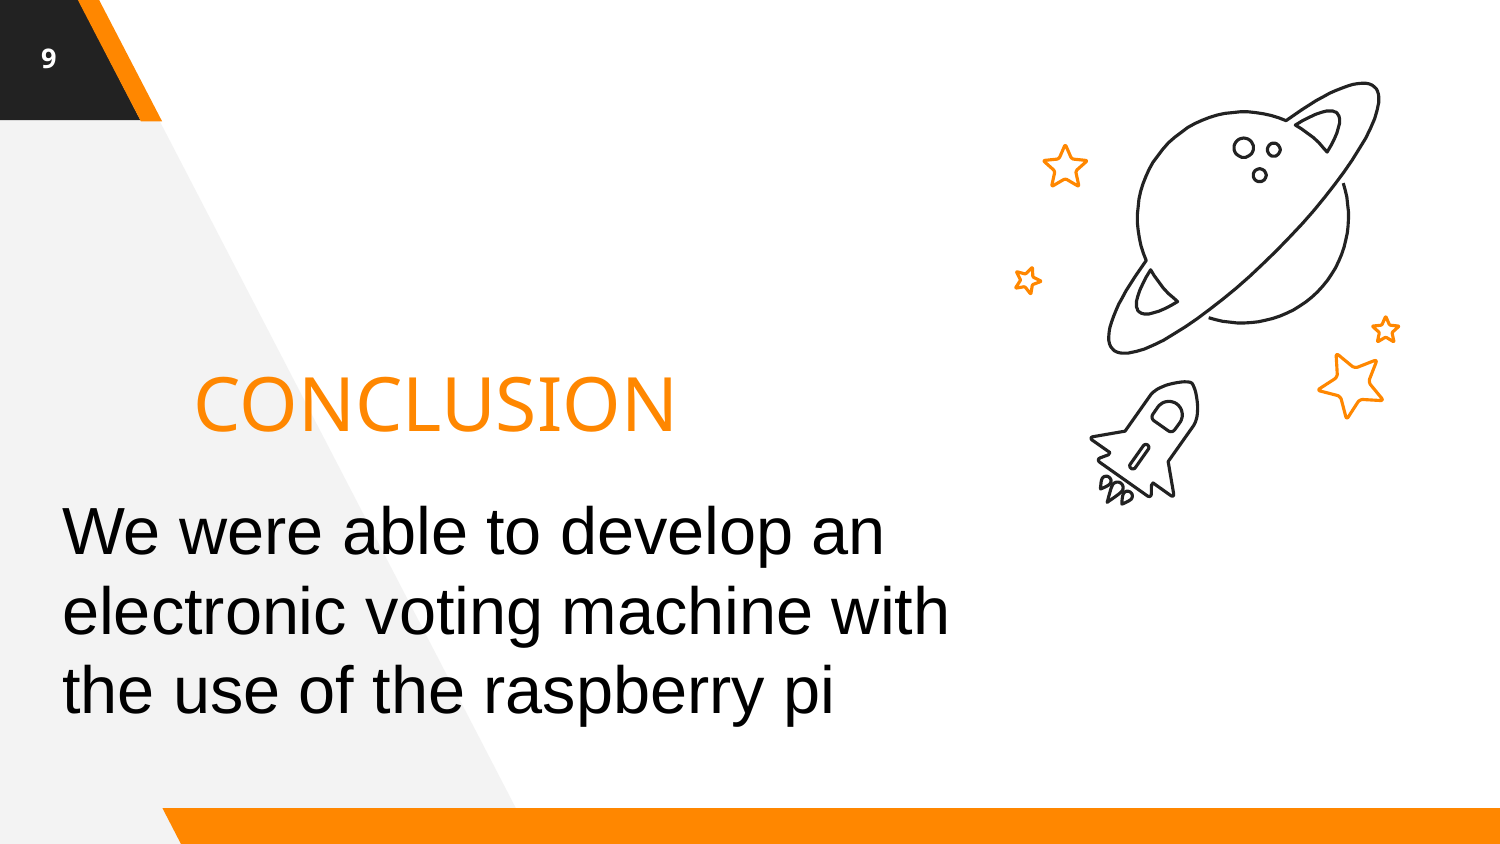

# CONCLUSION
We were able to develop an electronic voting machine with the use of the raspberry pi